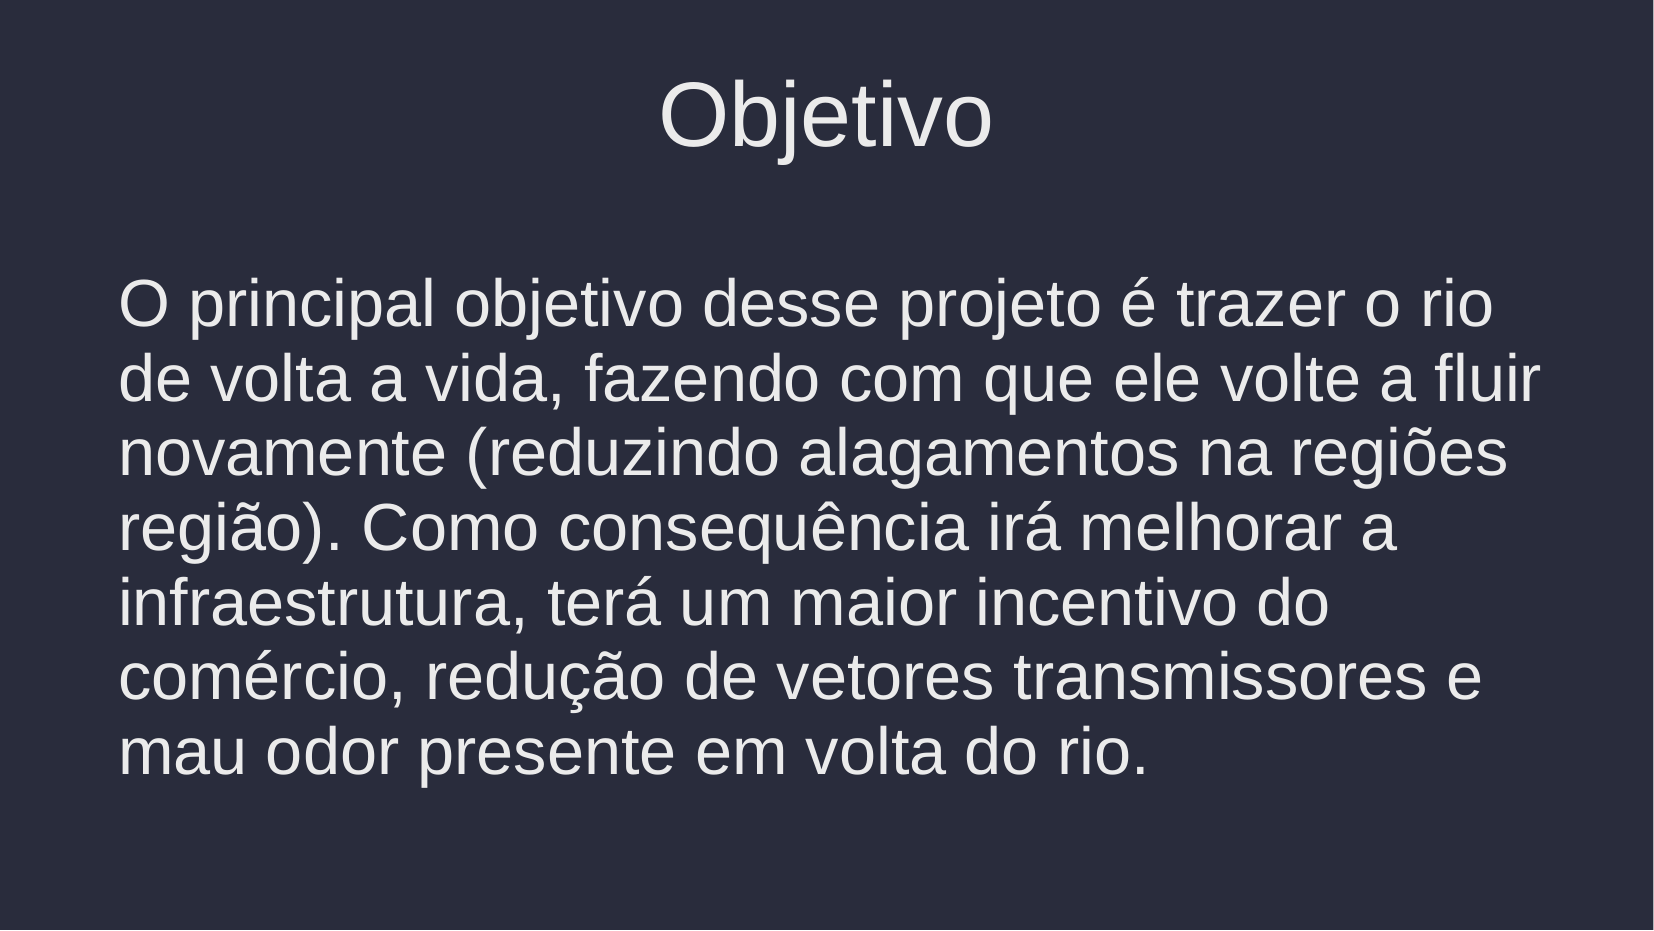

# Objetivo
O principal objetivo desse projeto é trazer o rio de volta a vida, fazendo com que ele volte a fluir novamente (reduzindo alagamentos na regiões região). Como consequência irá melhorar a infraestrutura, terá um maior incentivo do comércio, redução de vetores transmissores e mau odor presente em volta do rio.